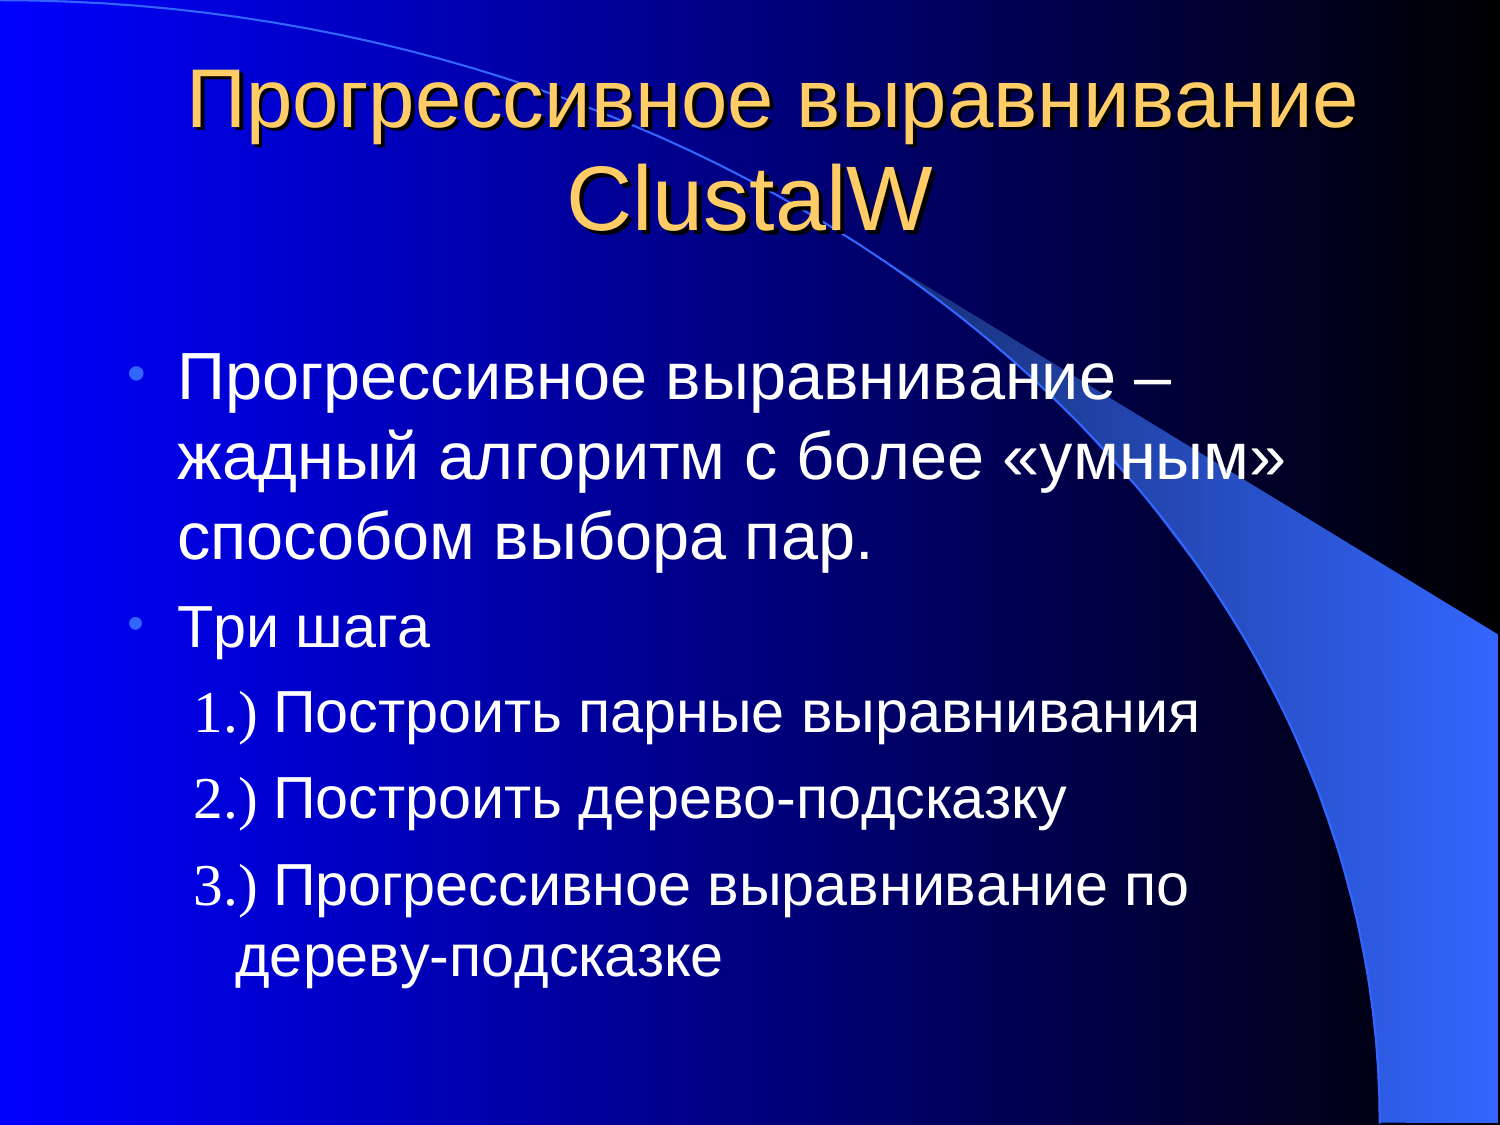

Прогрессивное выравнивание
# ClustalW
Прогрессивное выравнивание –жадный алгоритм с более «умным» способом выбора пар.
Три шага
1.) Построить парные выравнивания
2.) Построить дерево-подсказку
3.) Прогрессивное выравнивание по дереву-подсказке